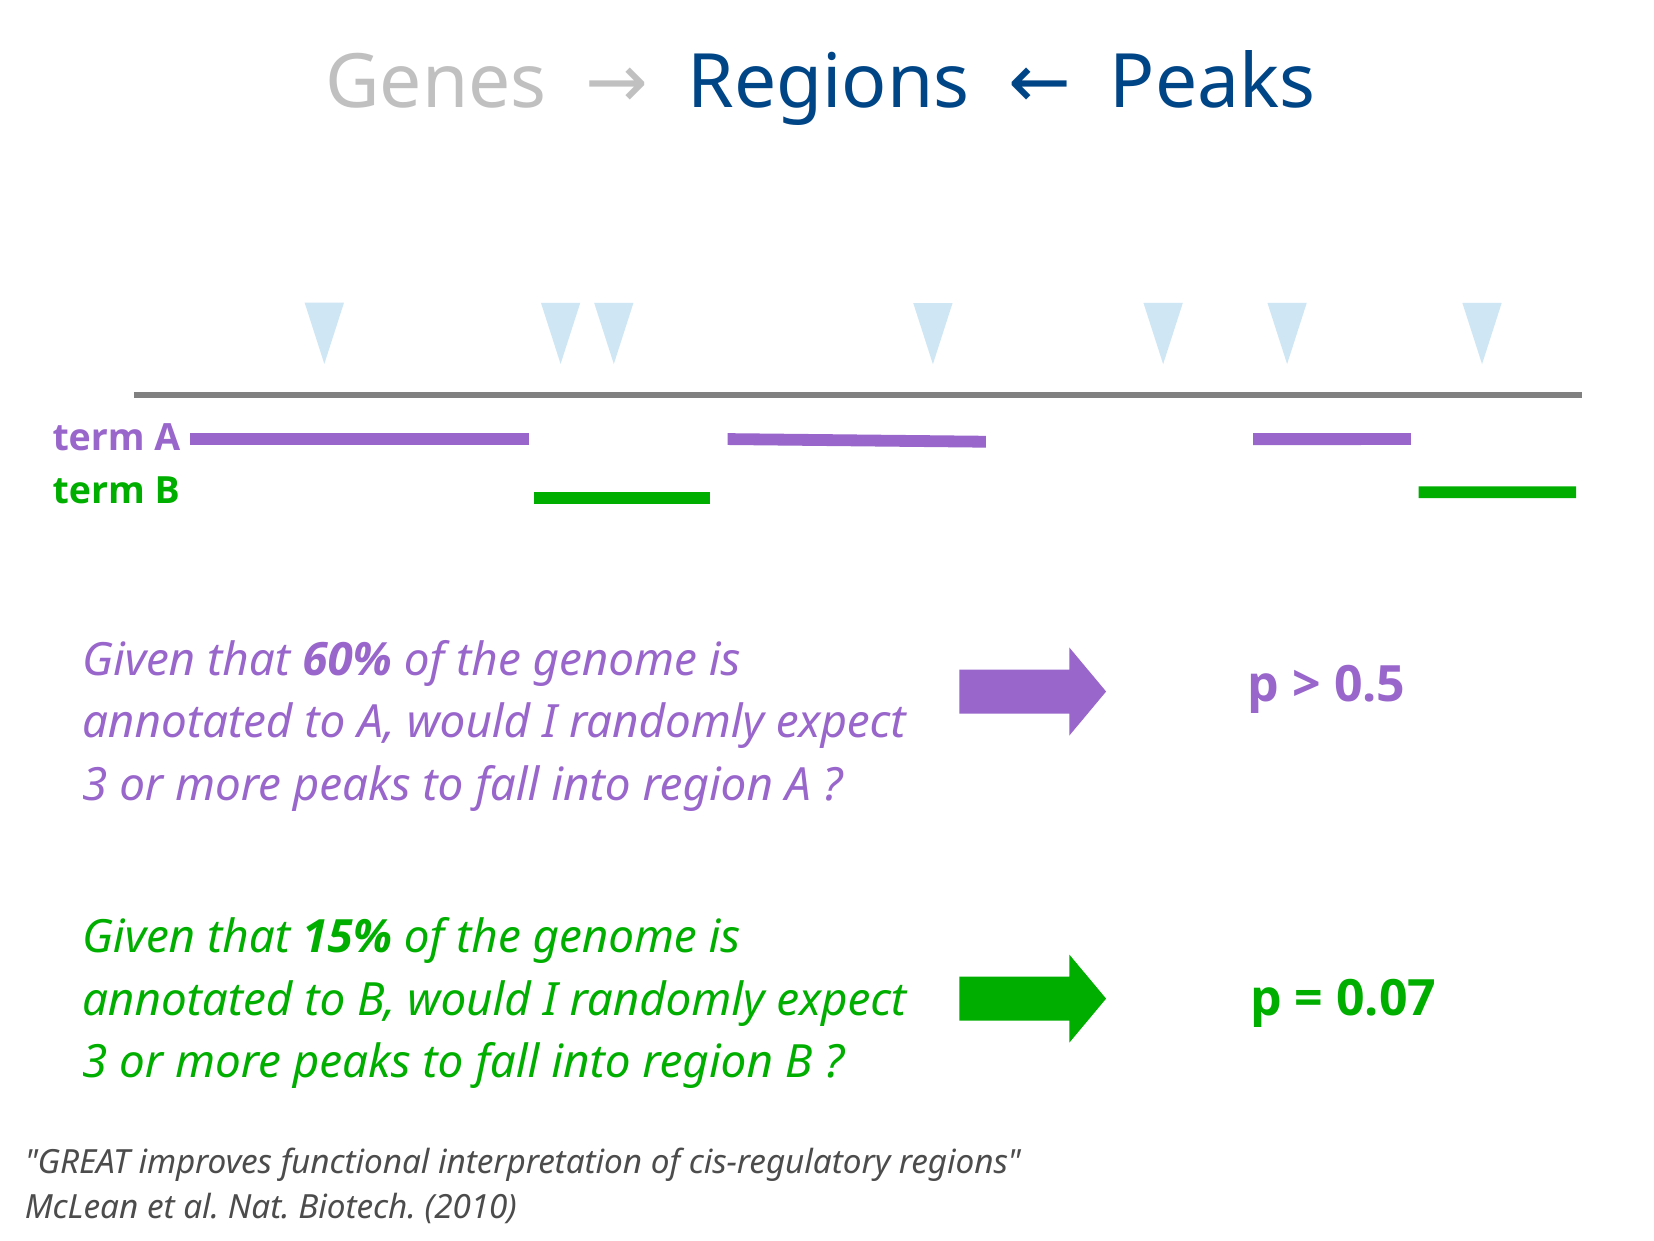

# Genes → Regions ← Peaks
term A
term B
Given that 60% of the genome is annotated to A, would I randomly expect 3 or more peaks to fall into region A ?
p > 0.5
Given that 15% of the genome is annotated to B, would I randomly expect 3 or more peaks to fall into region B ?
p = 0.07
"GREAT improves functional interpretation of cis-regulatory regions"
McLean et al. Nat. Biotech. (2010)